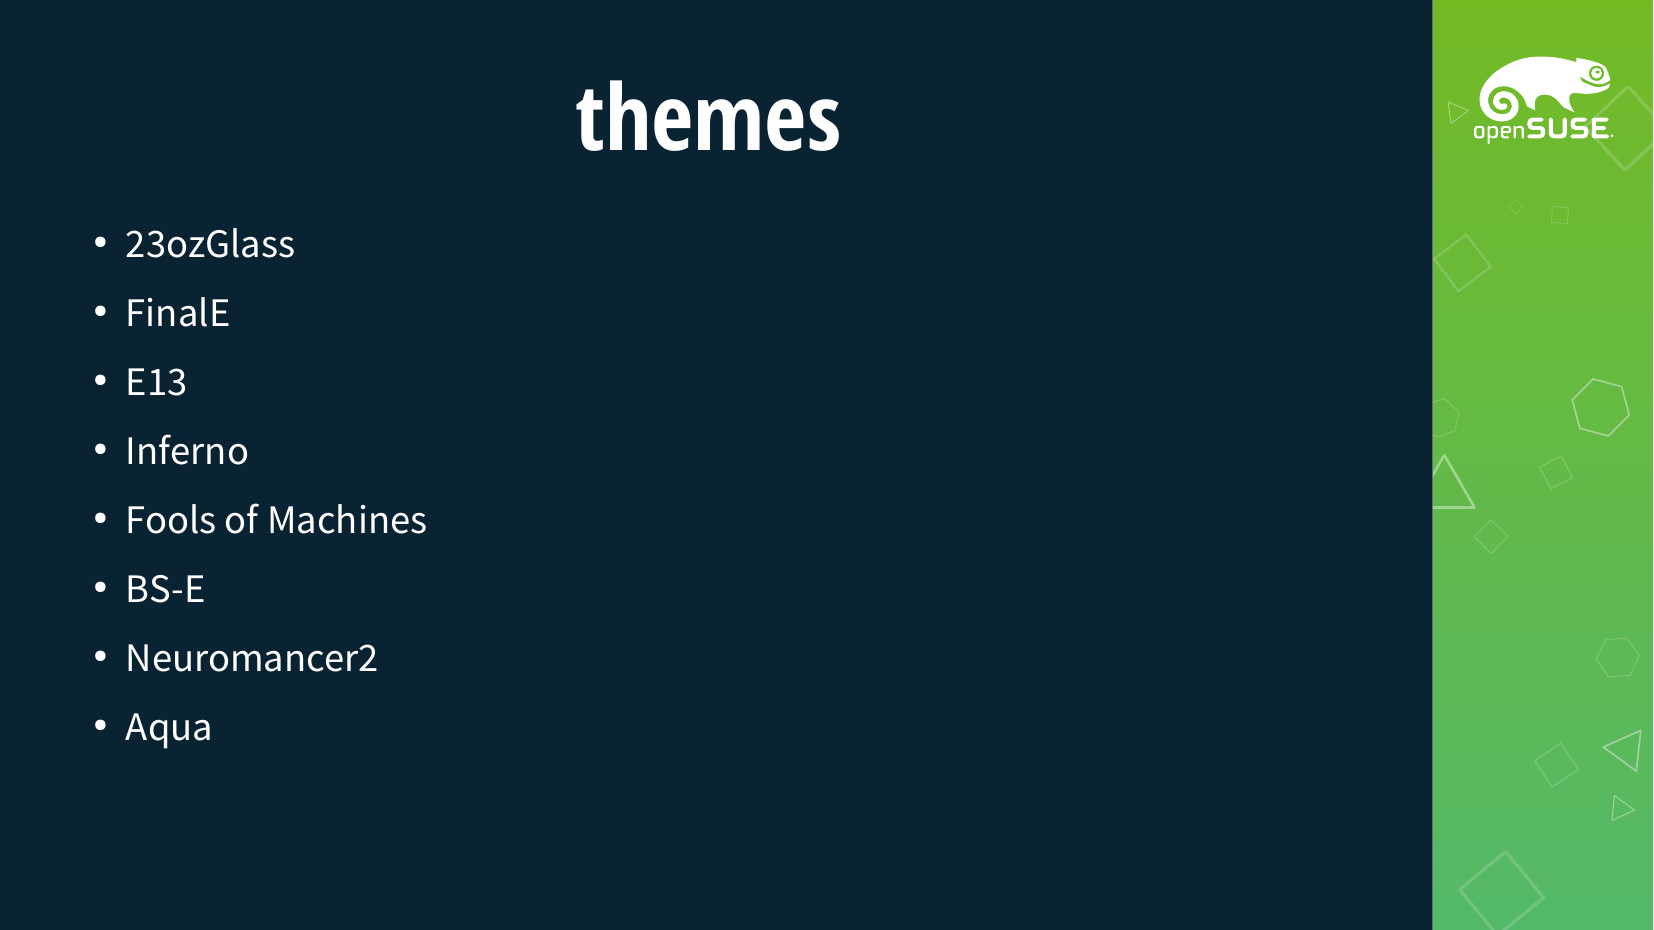

# themes
23ozGlass
FinalE
E13
Inferno
Fools of Machines
BS-E
Neuromancer2
Aqua